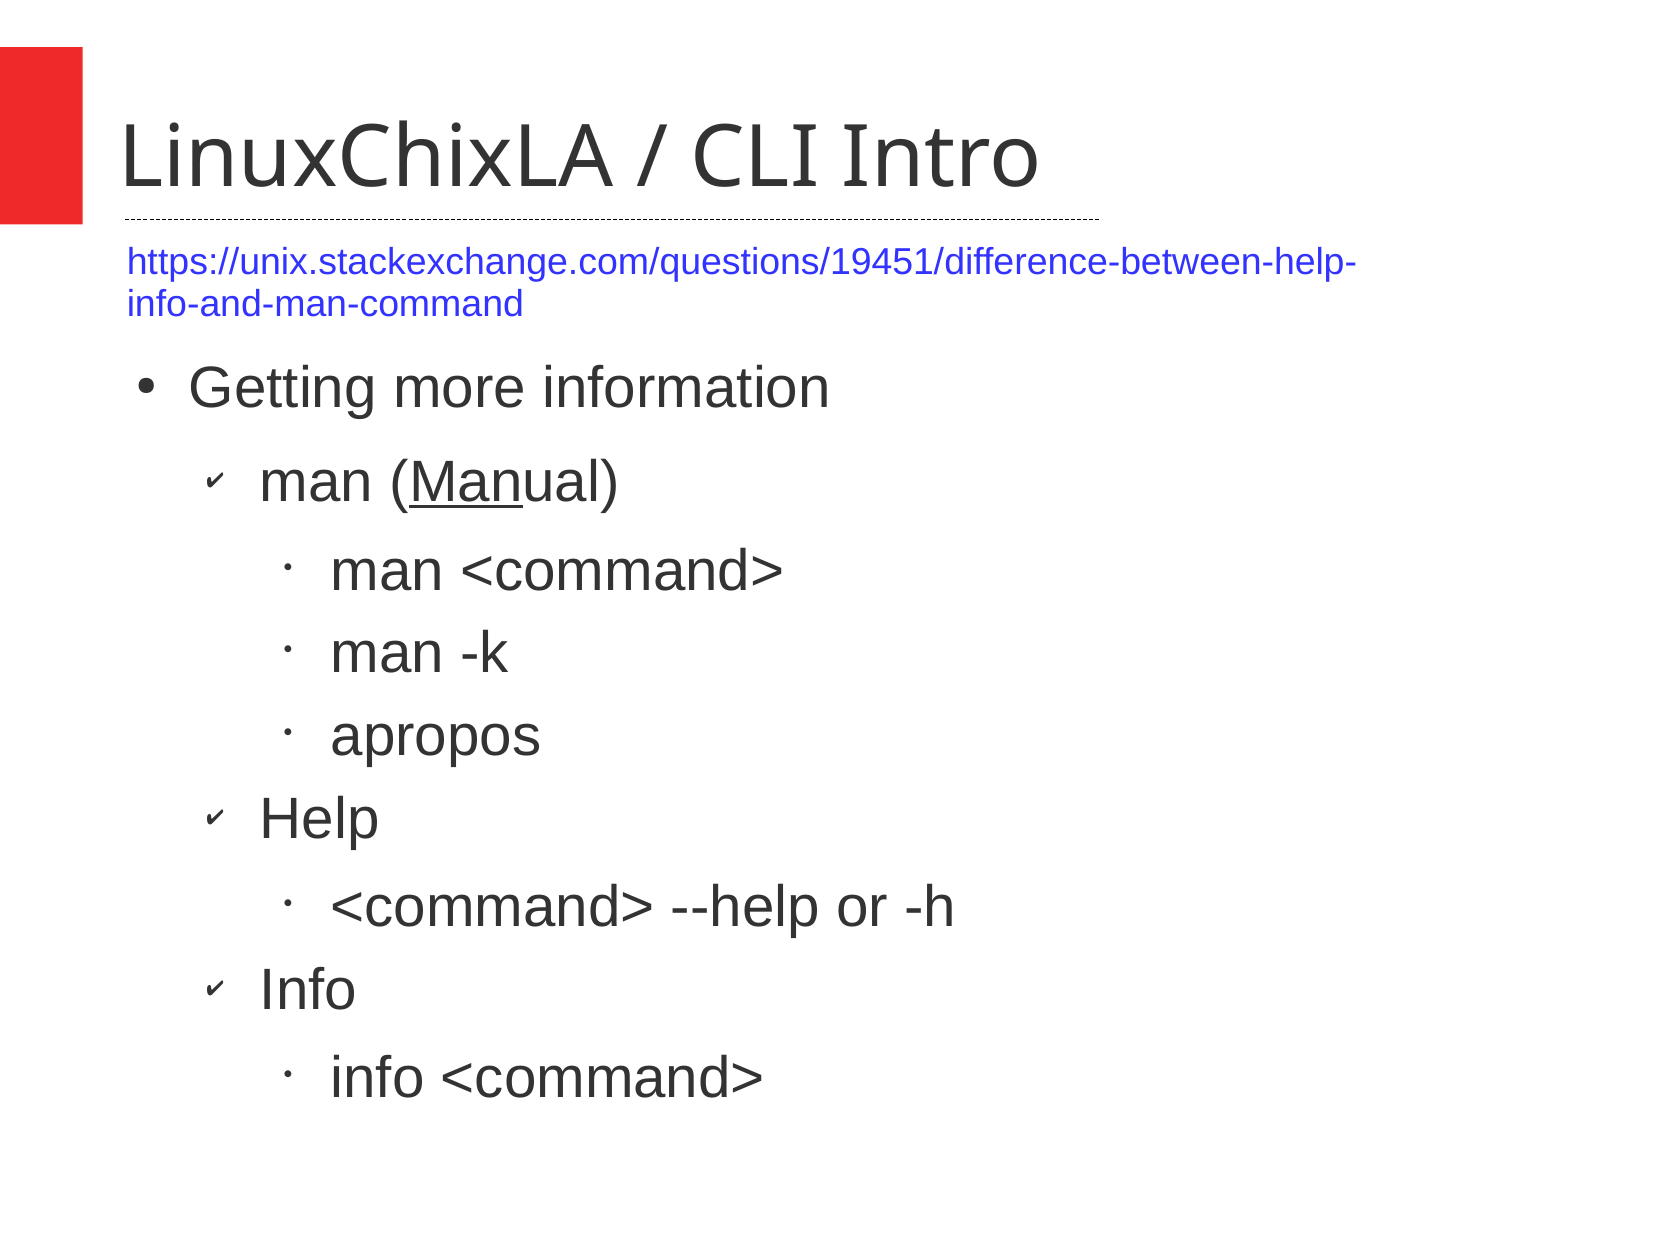

# LinuxChixLA / CLI Intro
https://unix.stackexchange.com/questions/19451/difference-between-help-info-and-man-command
Getting more information
man (Manual)
man <command>
man -k
apropos
Help
<command> --help or -h
Info
info <command>